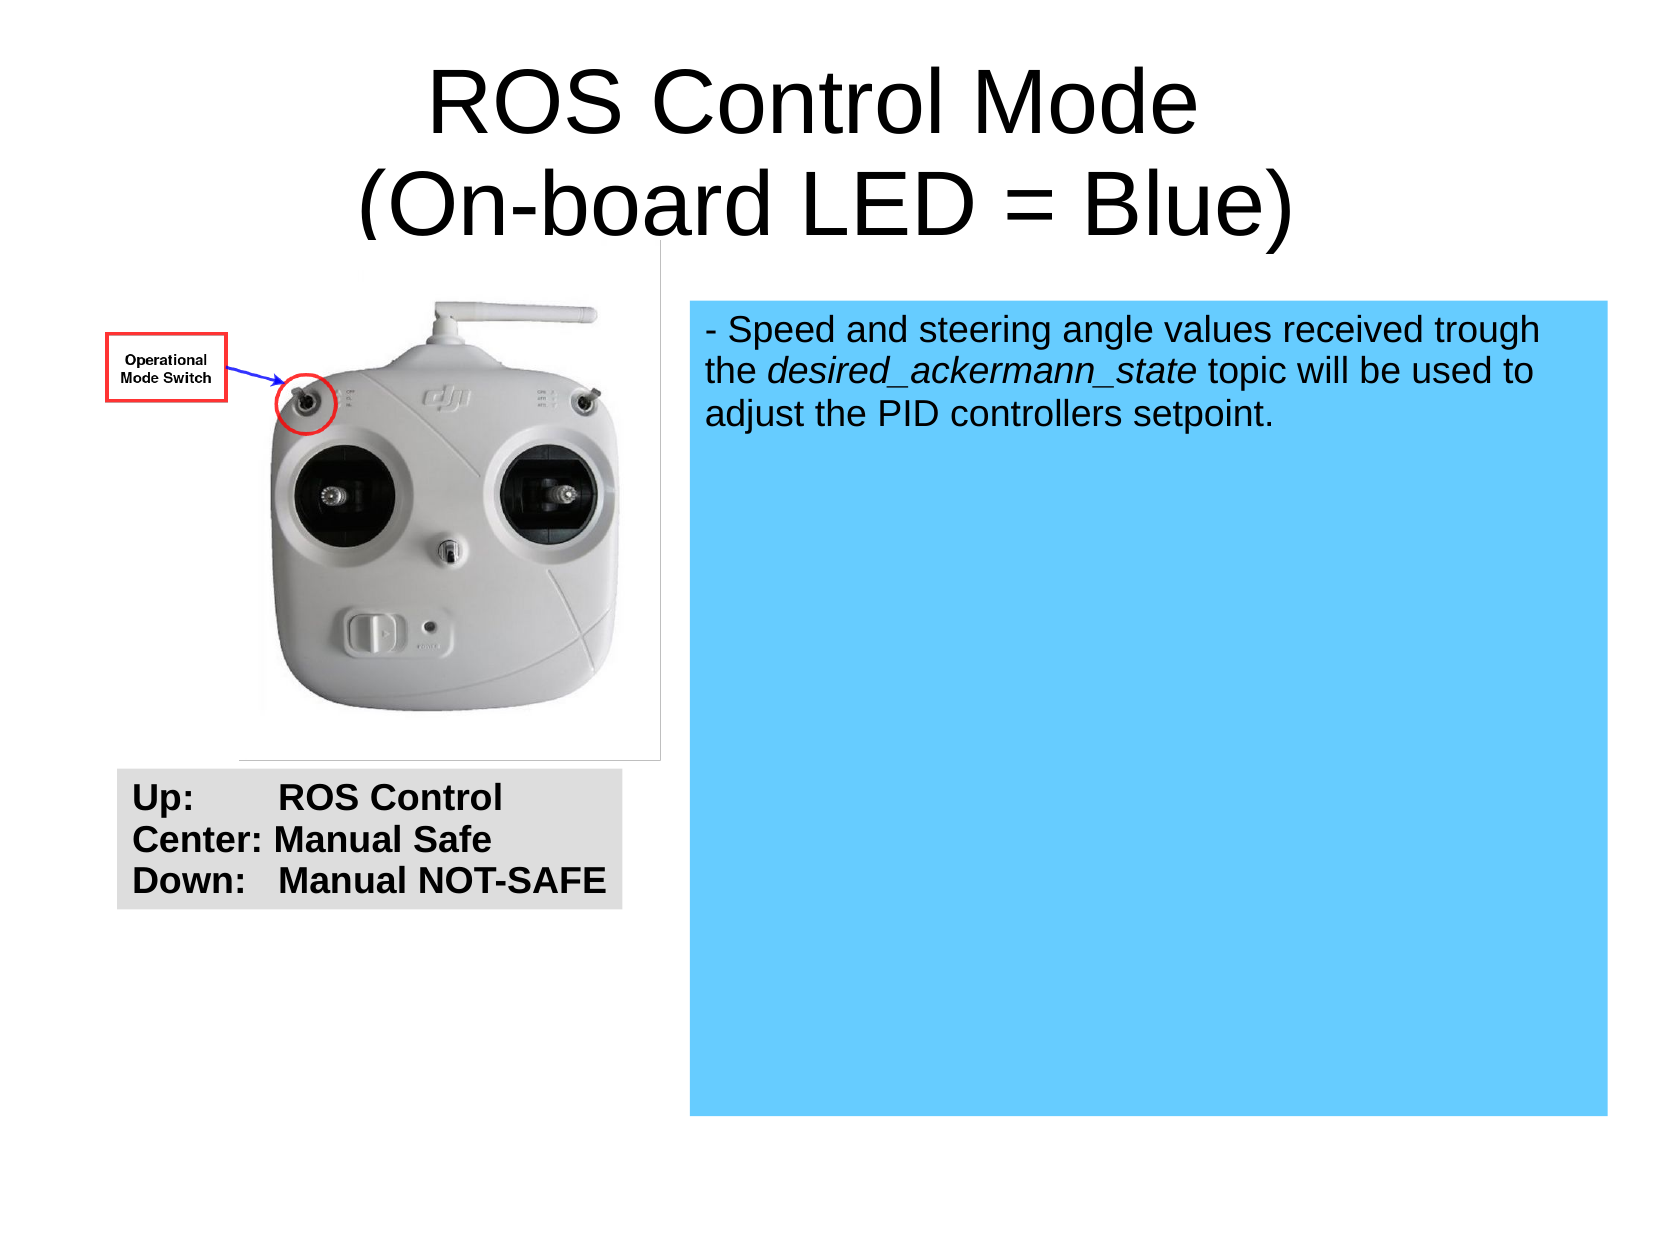

# ROS Control Mode (On-board LED = Blue)
- Speed and steering angle values received trough the desired_ackermann_state topic will be used to adjust the PID controllers setpoint.
Up: ROS Control
Center: Manual Safe
Down: Manual NOT-SAFE